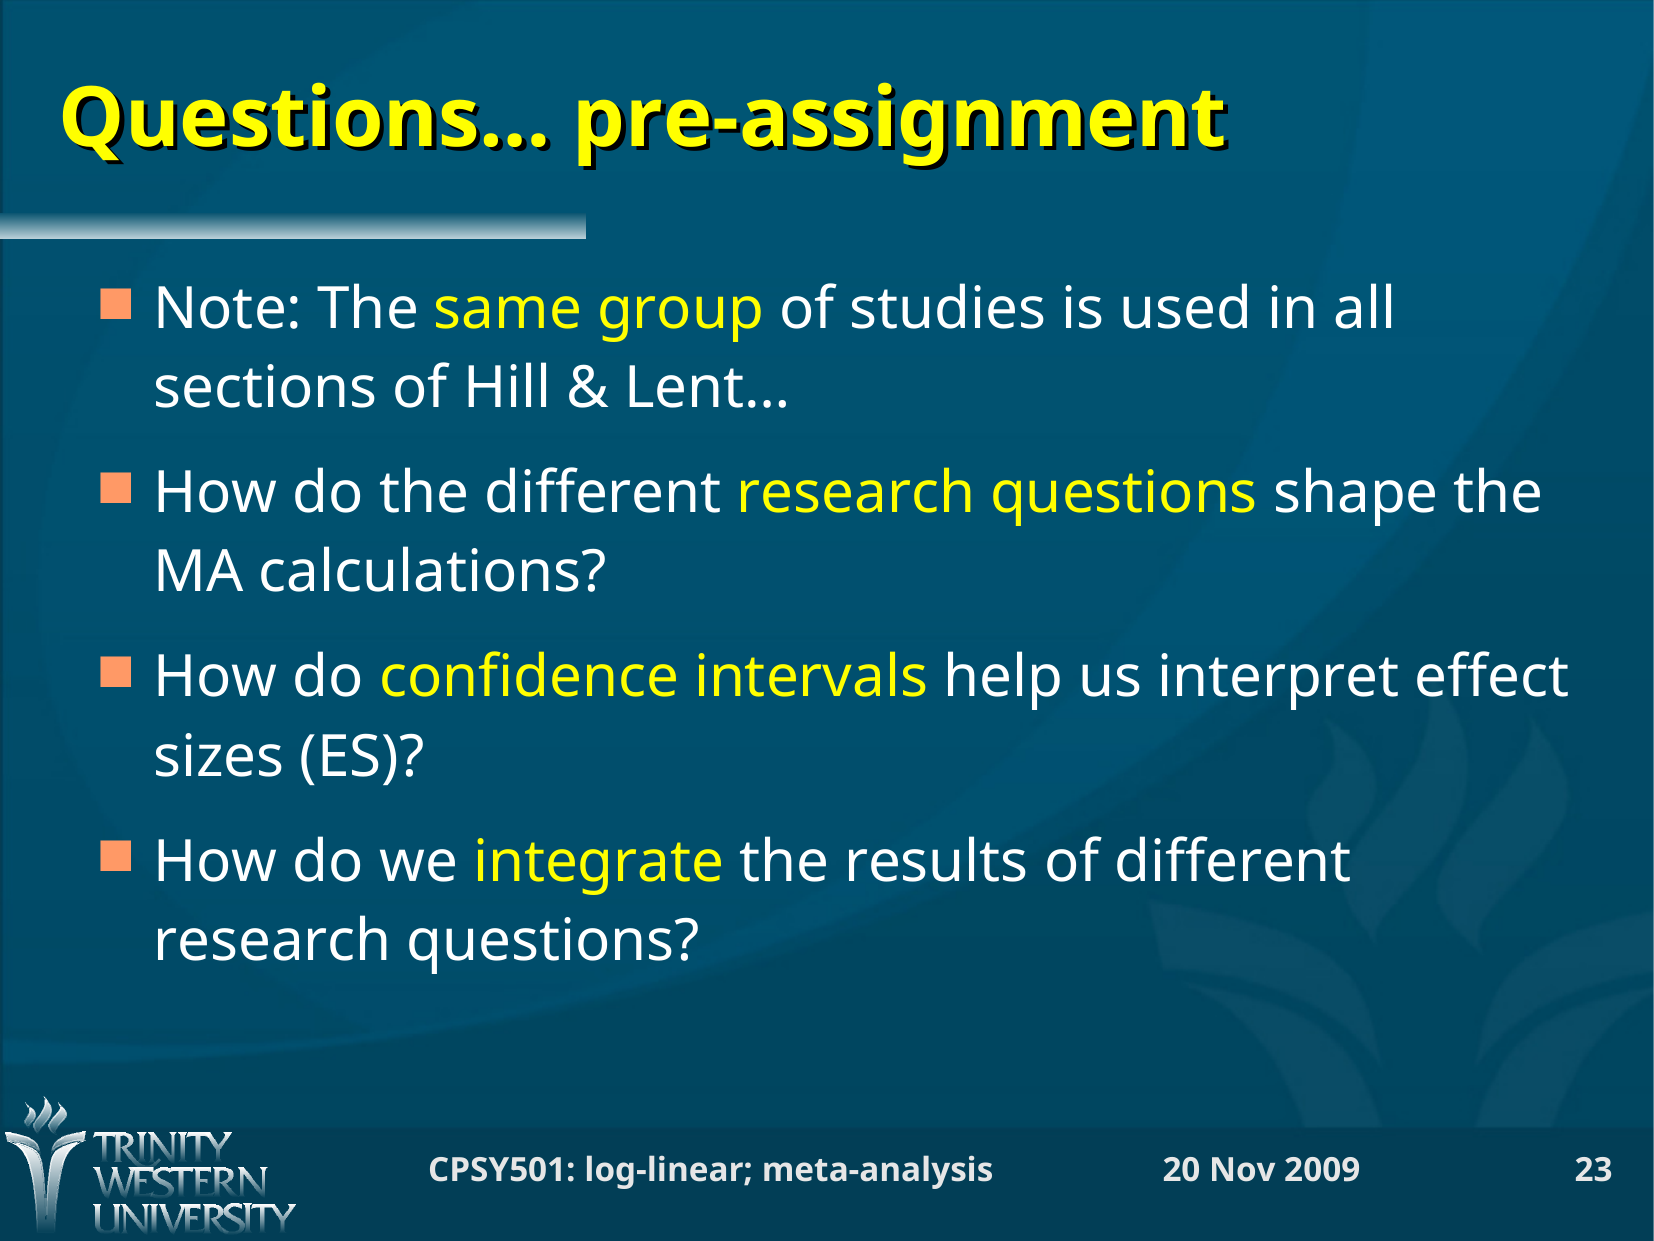

# Questions… pre-assignment
Note: The same group of studies is used in all sections of Hill & Lent…
How do the different research questions shape the MA calculations?
How do confidence intervals help us interpret effect sizes (ES)?
How do we integrate the results of different research questions?
CPSY501: log-linear; meta-analysis
20 Nov 2009
23